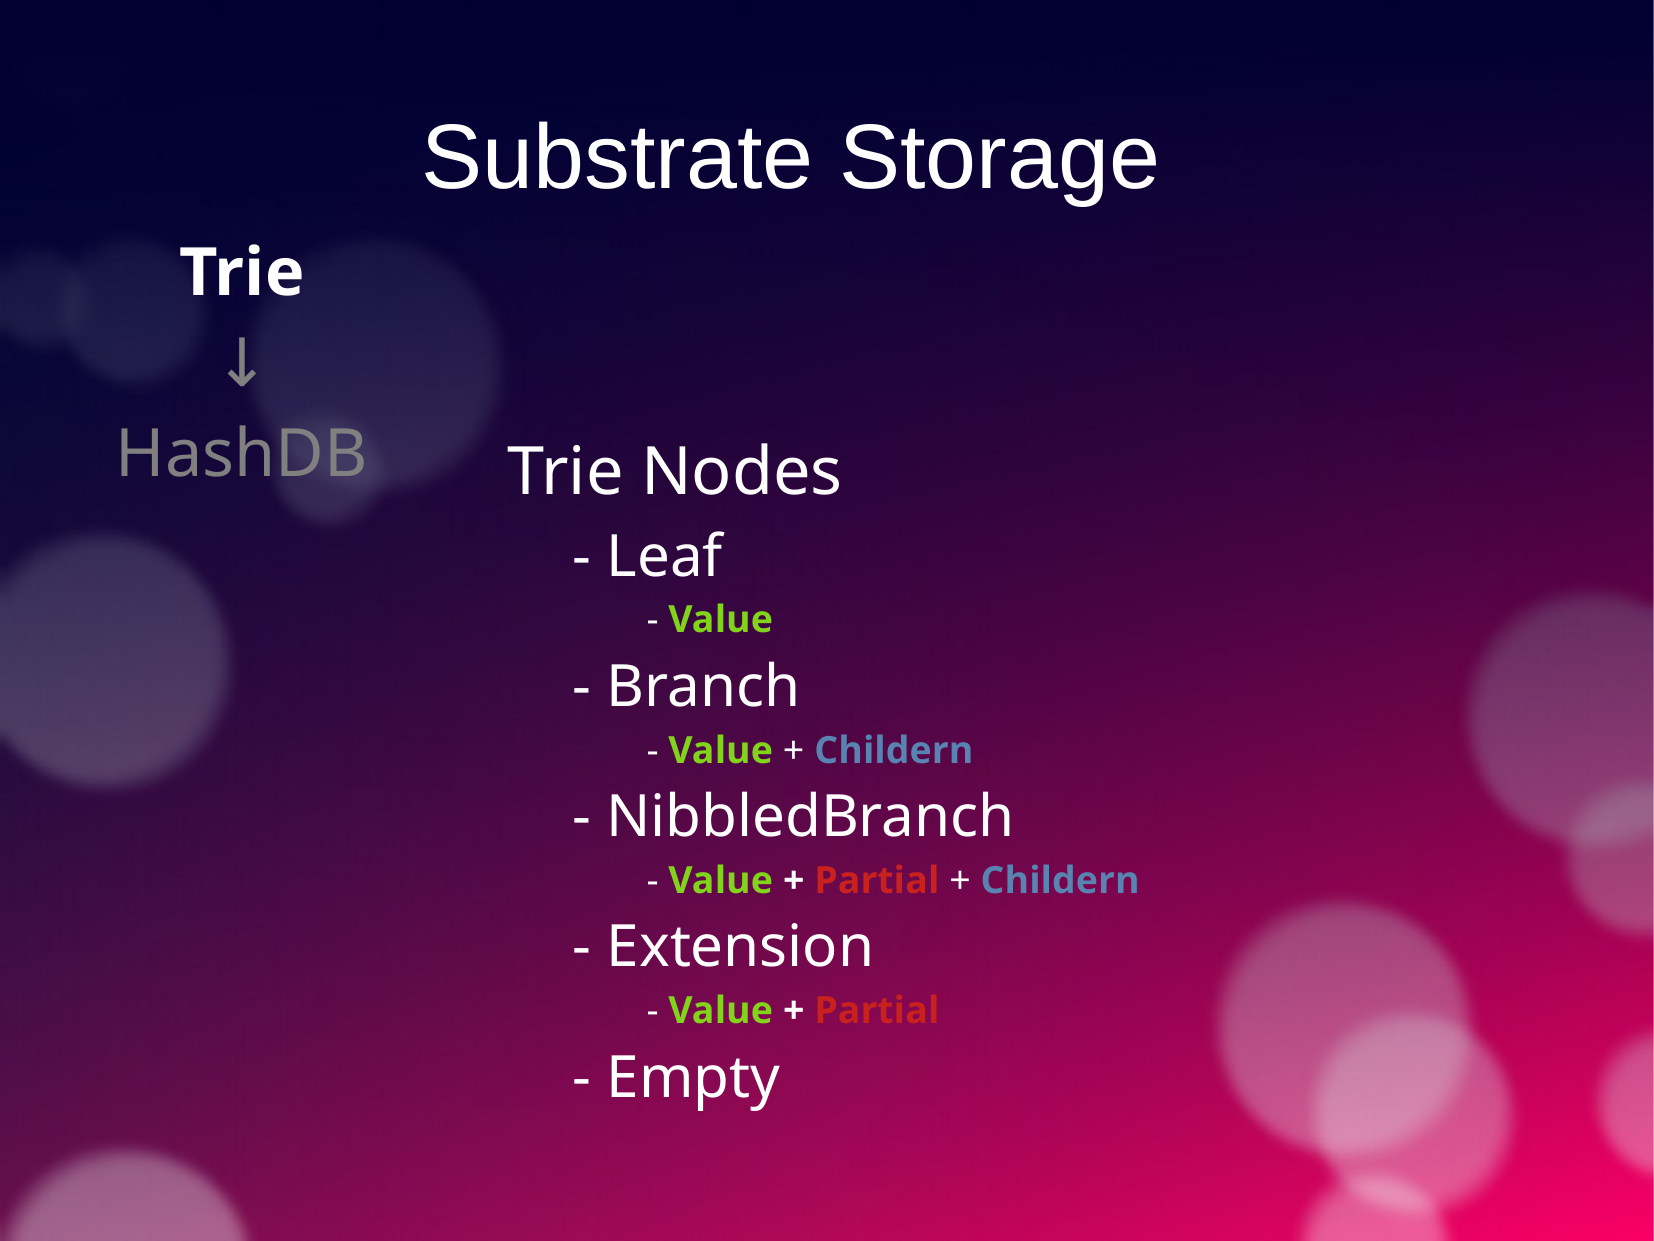

# Substrate Storage
Trie
↓
HashDB
Trie Nodes
- Leaf
	- Value
- Branch
	- Value + Childern
- NibbledBranch
	- Value + Partial + Childern
- Extension
	- Value + Partial
- Empty